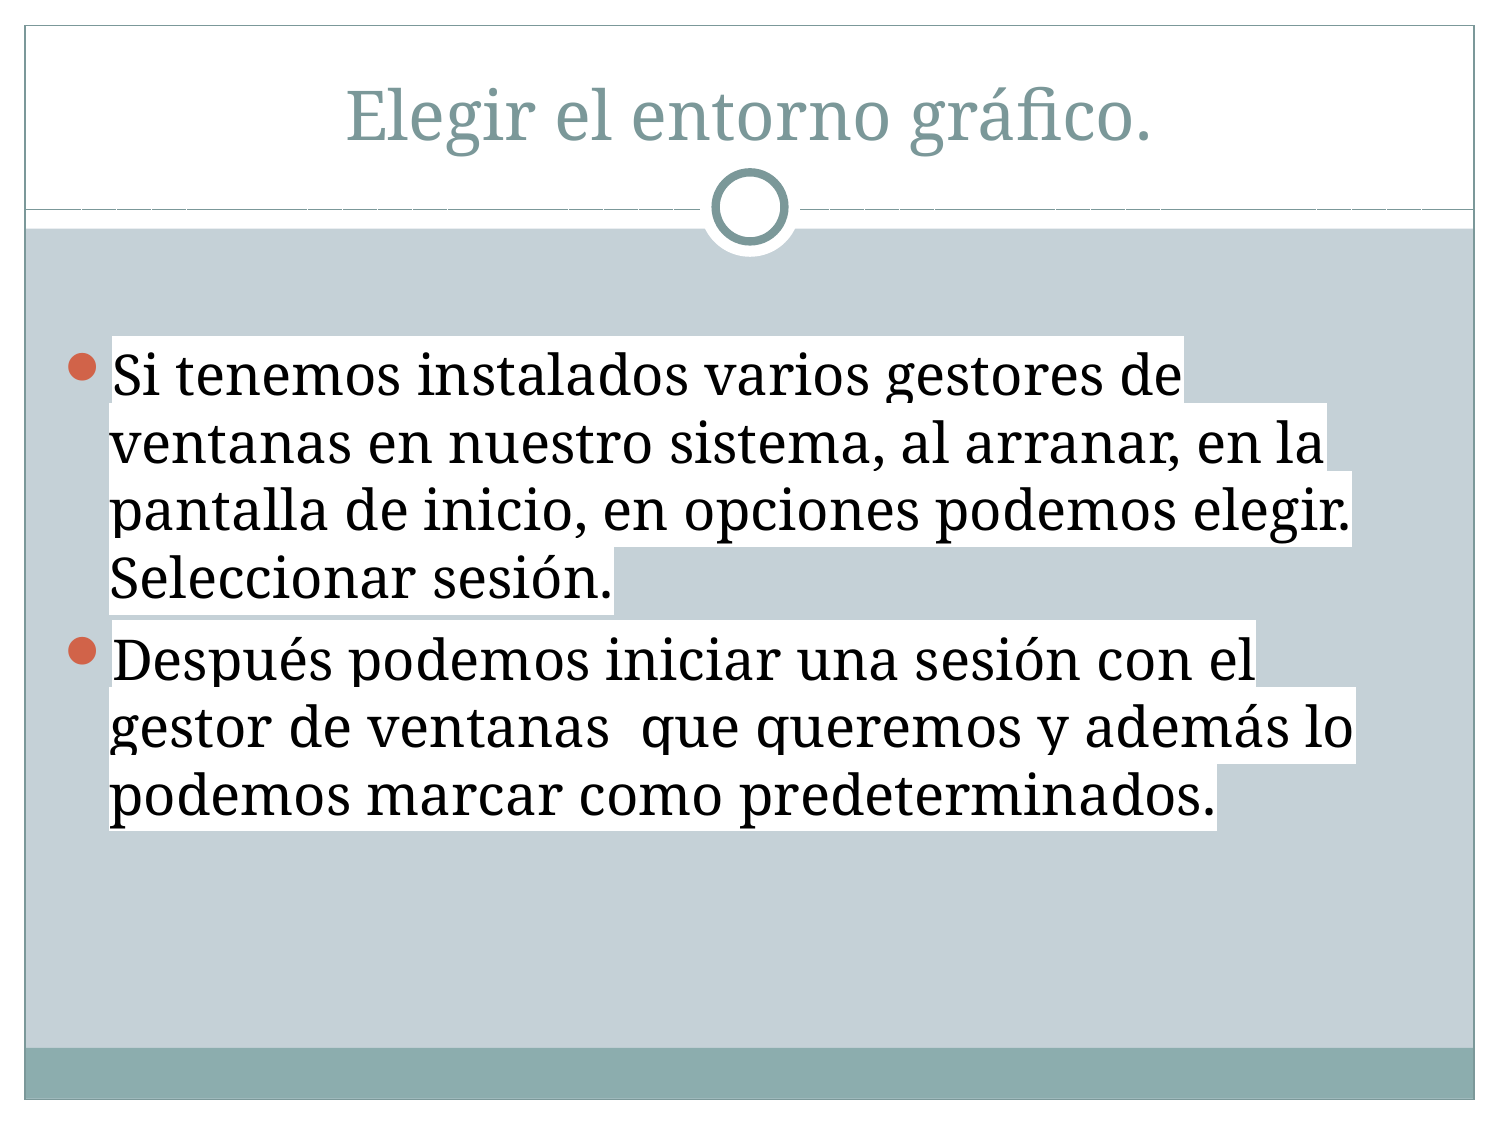

# Elegir el entorno gráfico.
Si tenemos instalados varios gestores de ventanas en nuestro sistema, al arranar, en la pantalla de inicio, en opciones podemos elegir. Seleccionar sesión.
Después podemos iniciar una sesión con el gestor de ventanas que queremos y además lo podemos marcar como predeterminados.